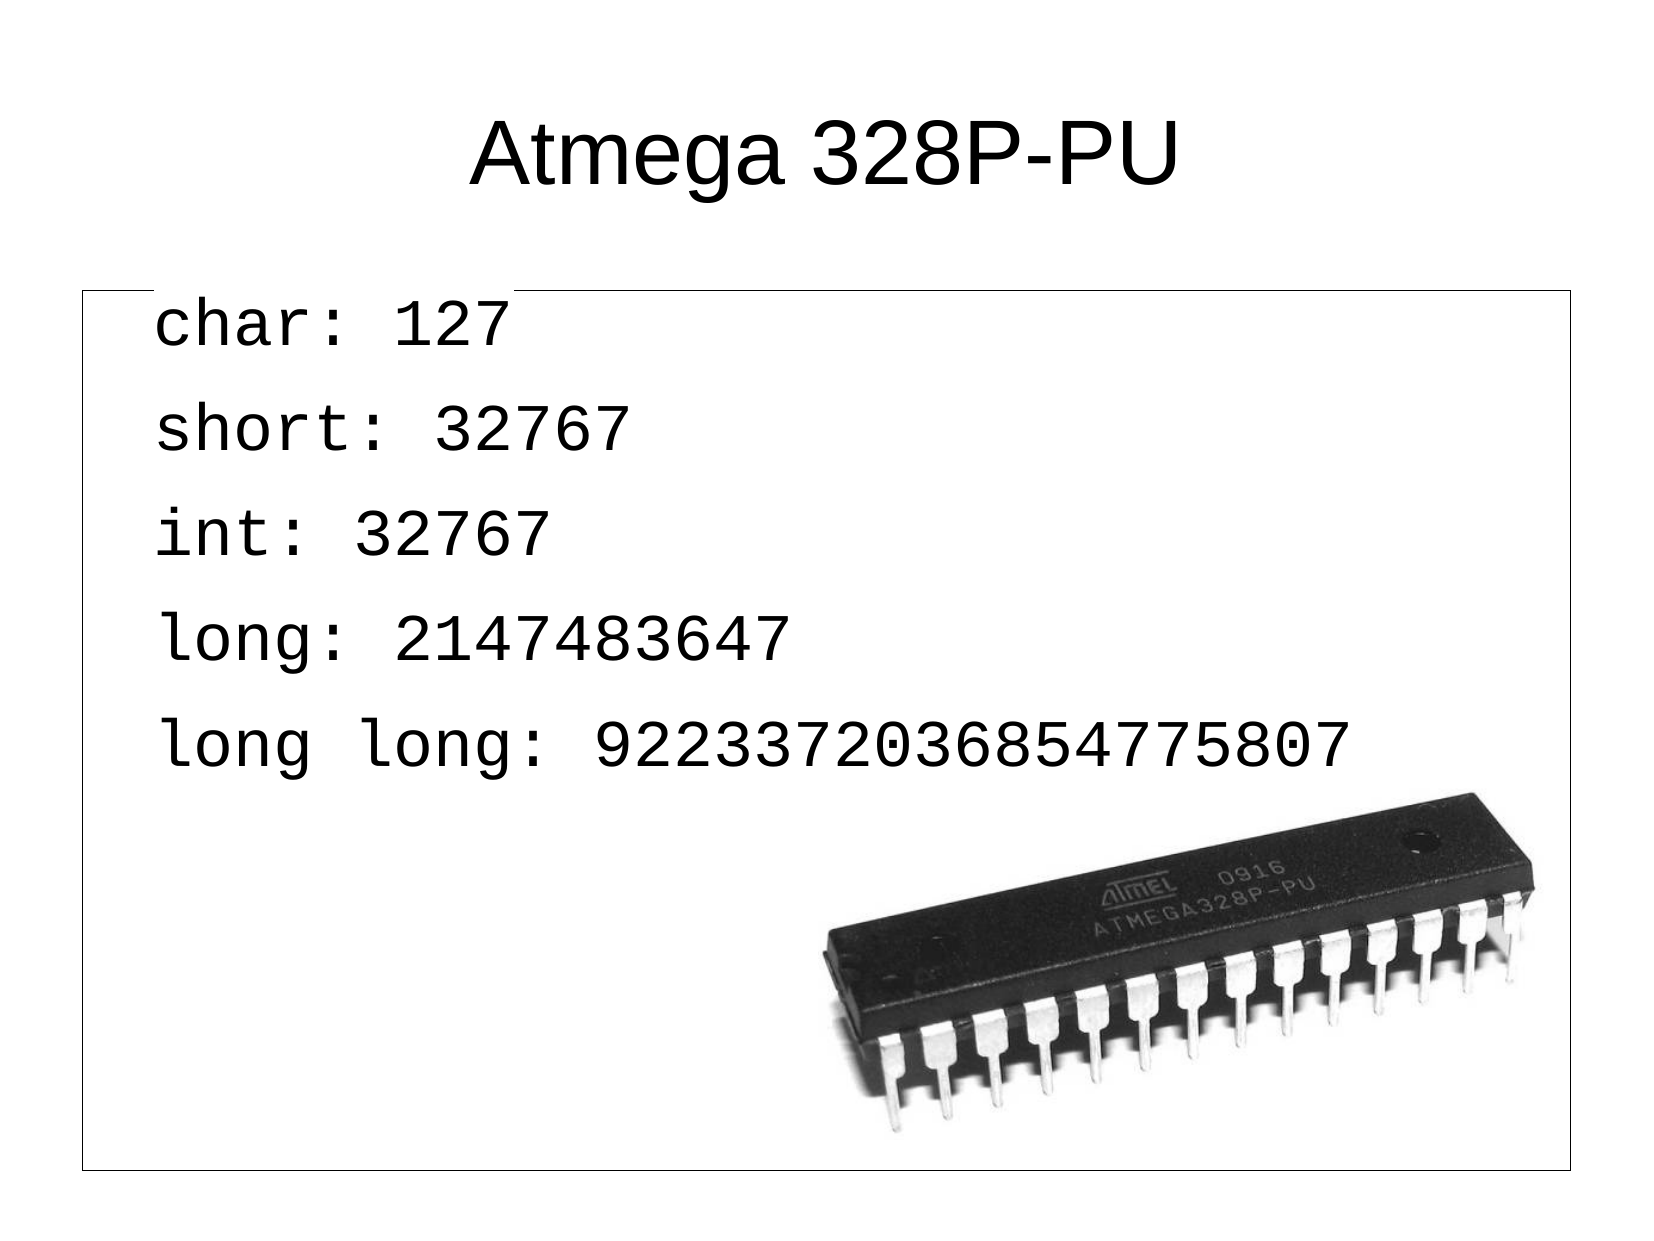

# Atmega 328P-PU
char: 127
short: 32767
int: 32767
long: 2147483647
long long: 9223372036854775807